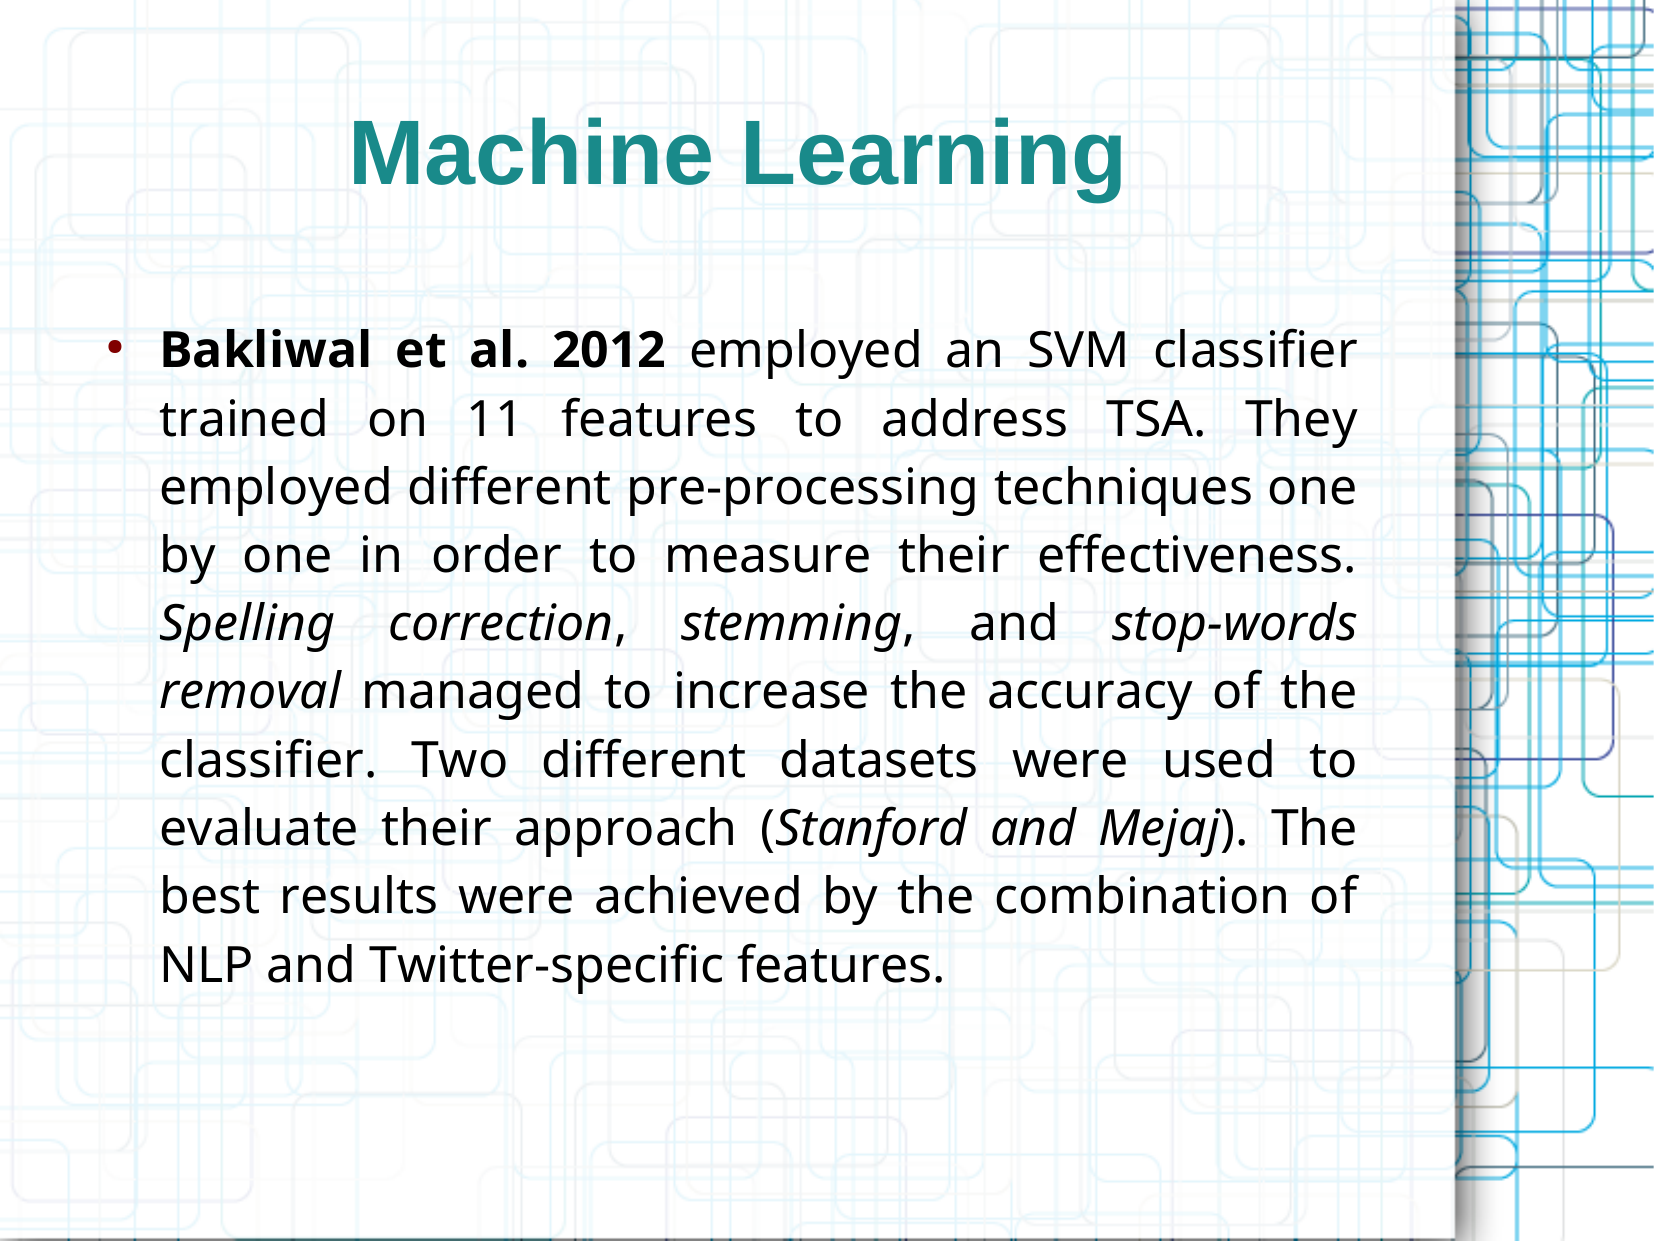

# Machine Learning
Bakliwal et al. 2012 employed an SVM classifier trained on 11 features to address TSA. They employed different pre-processing techniques one by one in order to measure their effectiveness. Spelling correction, stemming, and stop-words removal managed to increase the accuracy of the classifier. Two different datasets were used to evaluate their approach (Stanford and Mejaj). The best results were achieved by the combination of NLP and Twitter-specific features.